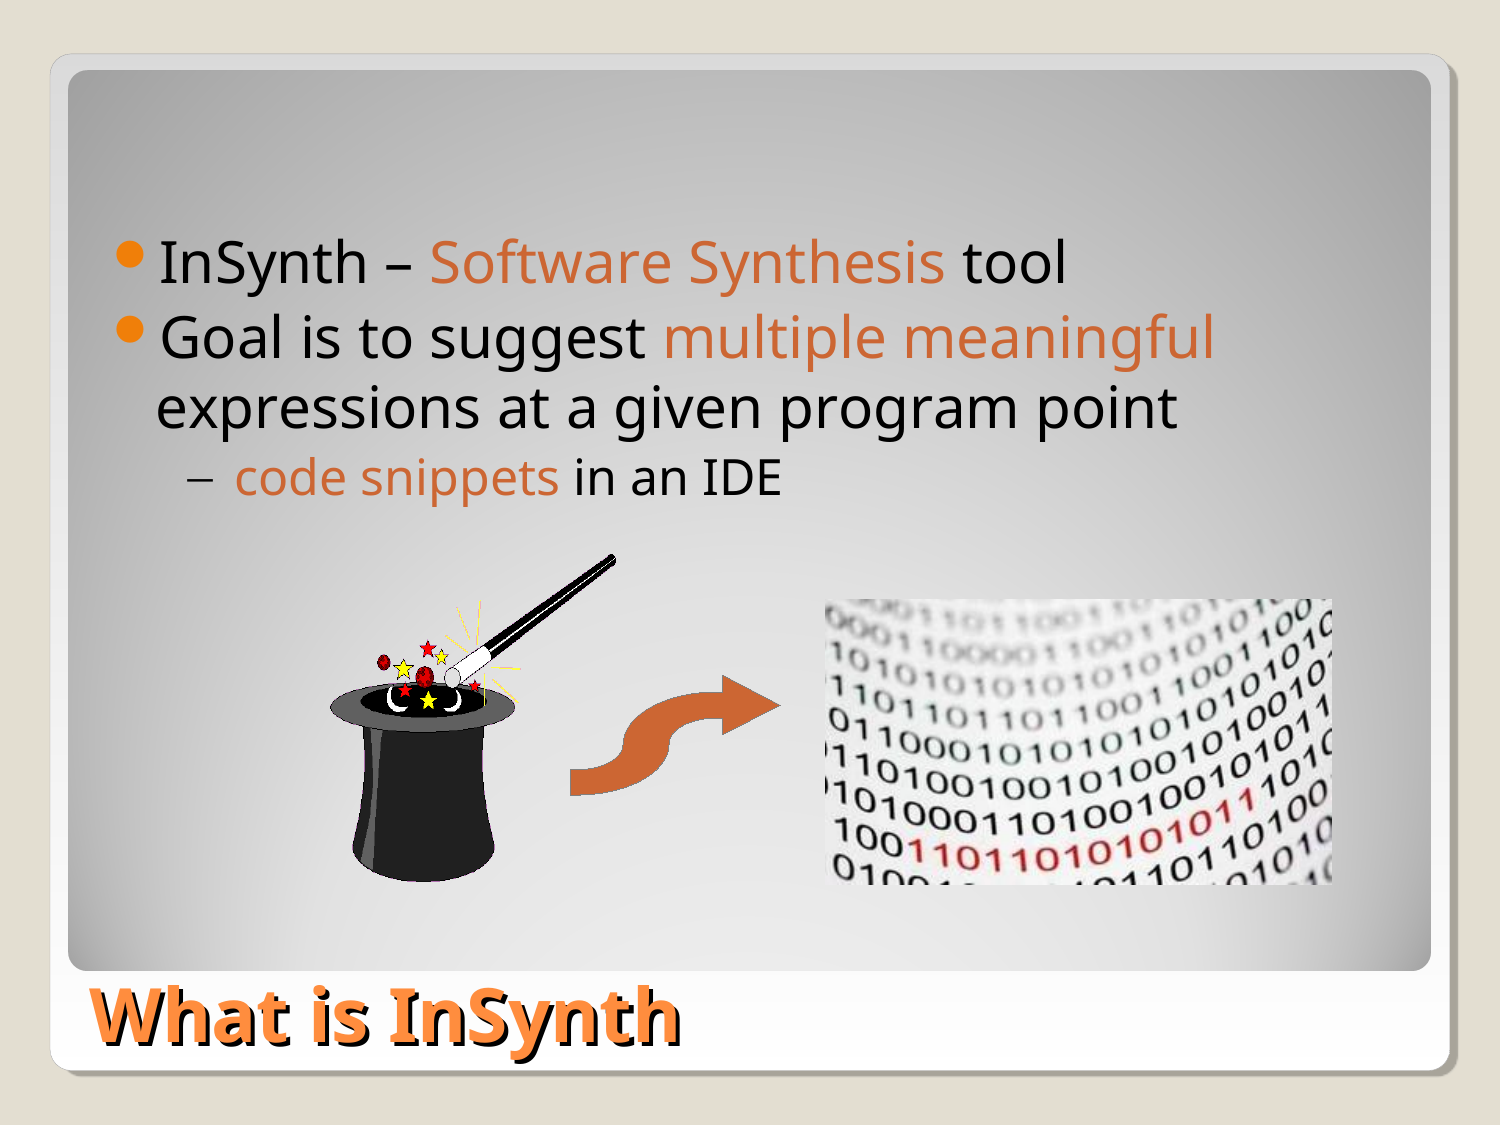

InSynth – Software Synthesis tool
Goal is to suggest multiple meaningful expressions at a given program point
code snippets in an IDE
What is InSynth